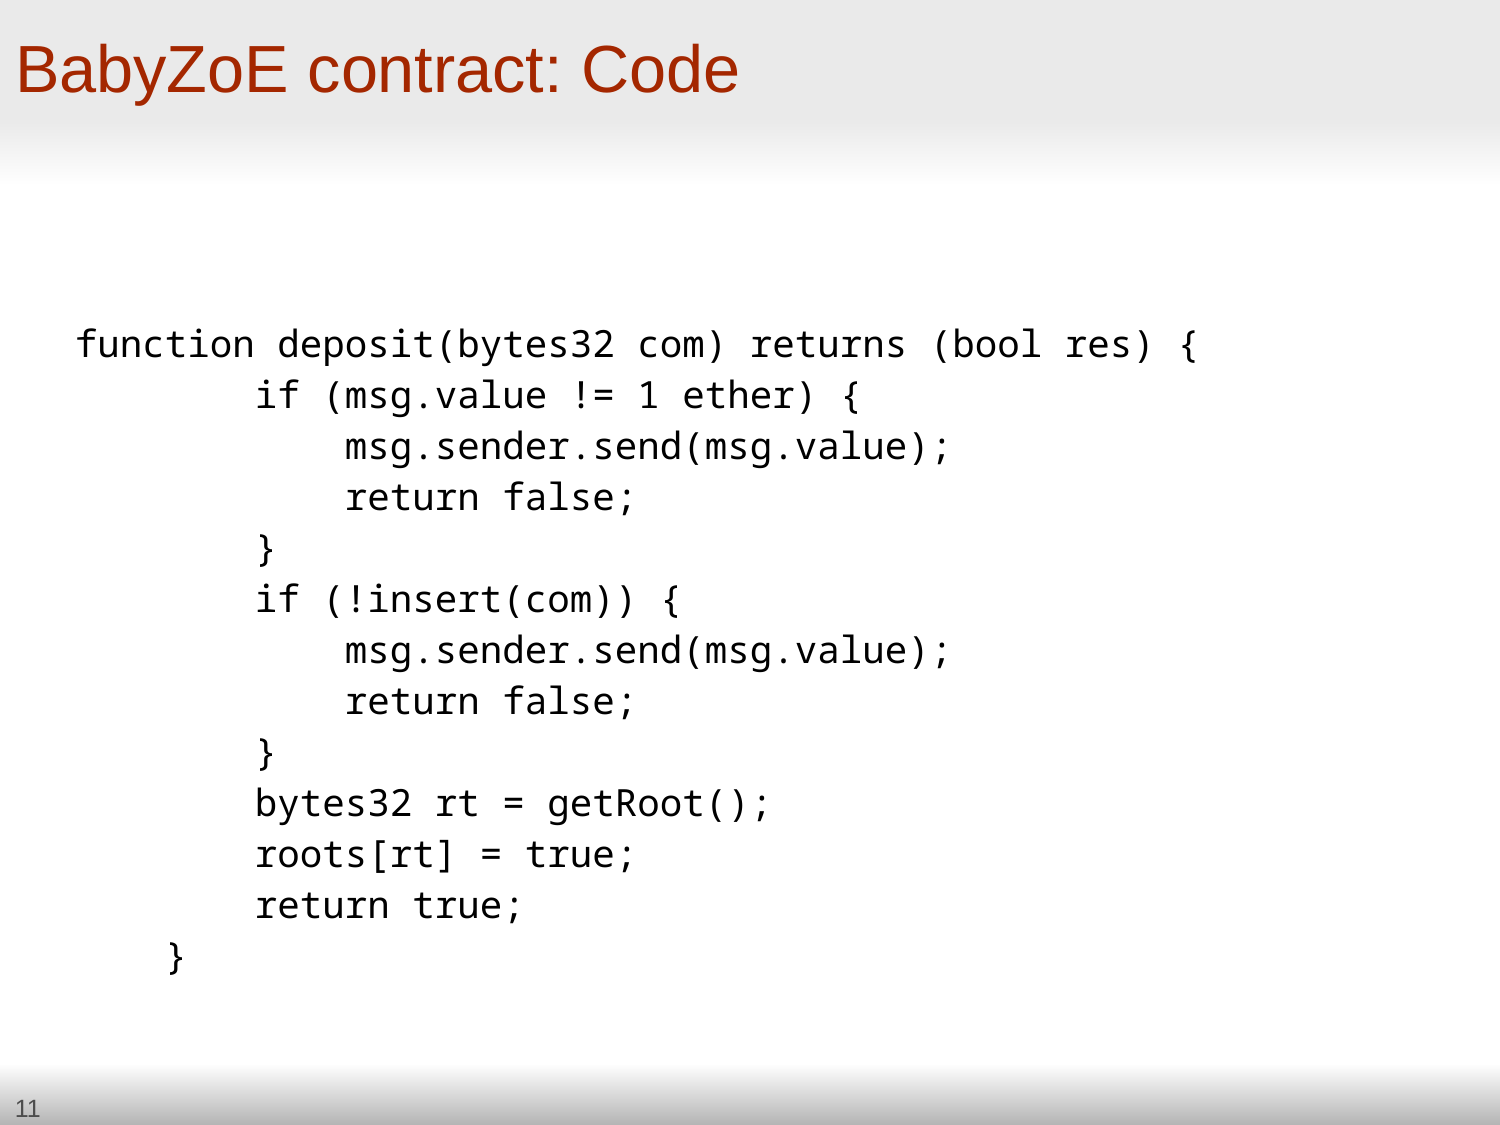

# BabyZoE contract: Code
function deposit(bytes32 com) returns (bool res) {
 if (msg.value != 1 ether) {
 msg.sender.send(msg.value);
 return false;
 }
 if (!insert(com)) {
 msg.sender.send(msg.value);
 return false;
 }
 bytes32 rt = getRoot();
 roots[rt] = true;
 return true;
 }